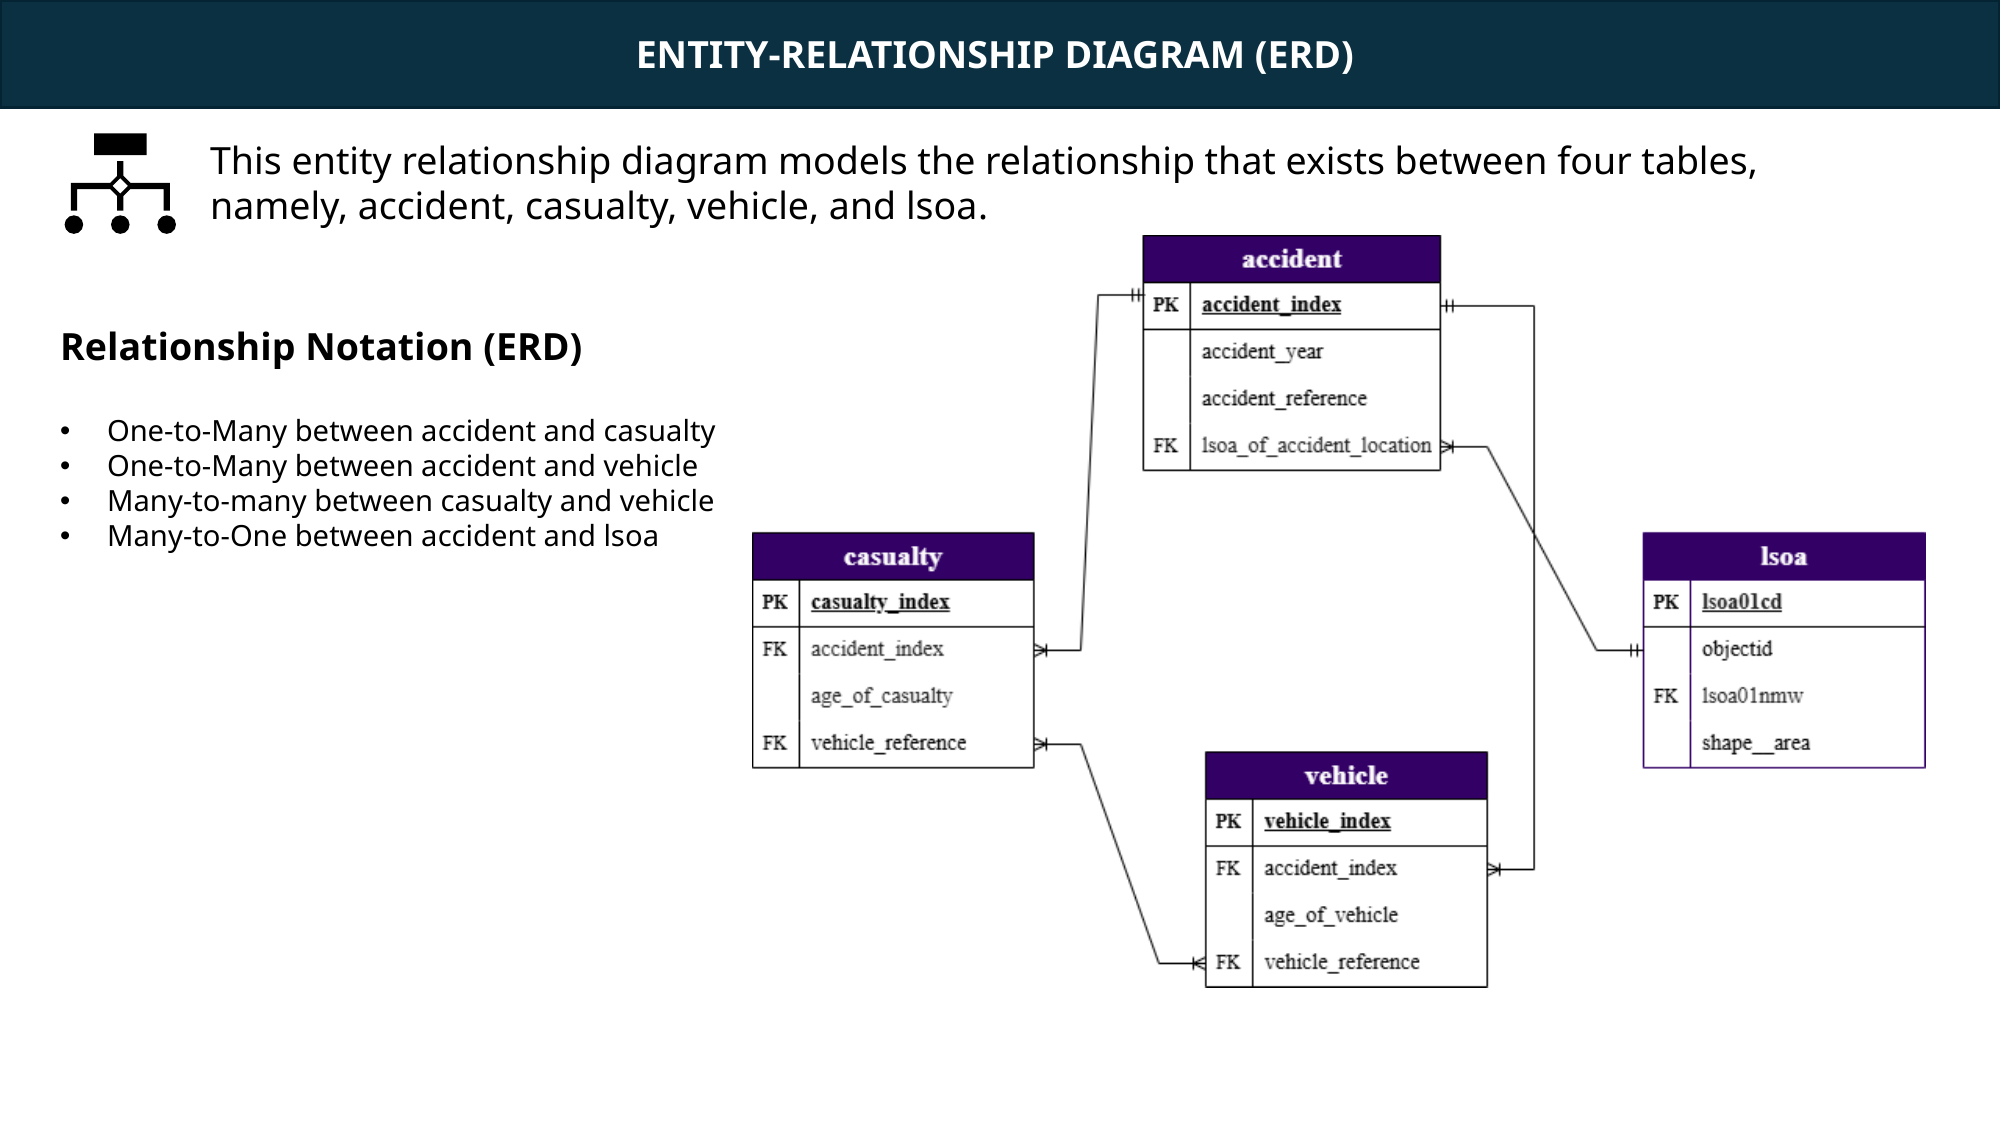

ENTITY-RELATIONSHIP DIAGRAM (ERD)
This entity relationship diagram models the relationship that exists between four tables, namely, accident, casualty, vehicle, and lsoa.
Relationship Notation (ERD)
One-to-Many between accident and casualty
One-to-Many between accident and vehicle
Many-to-many between casualty and vehicle
Many-to-One between accident and lsoa